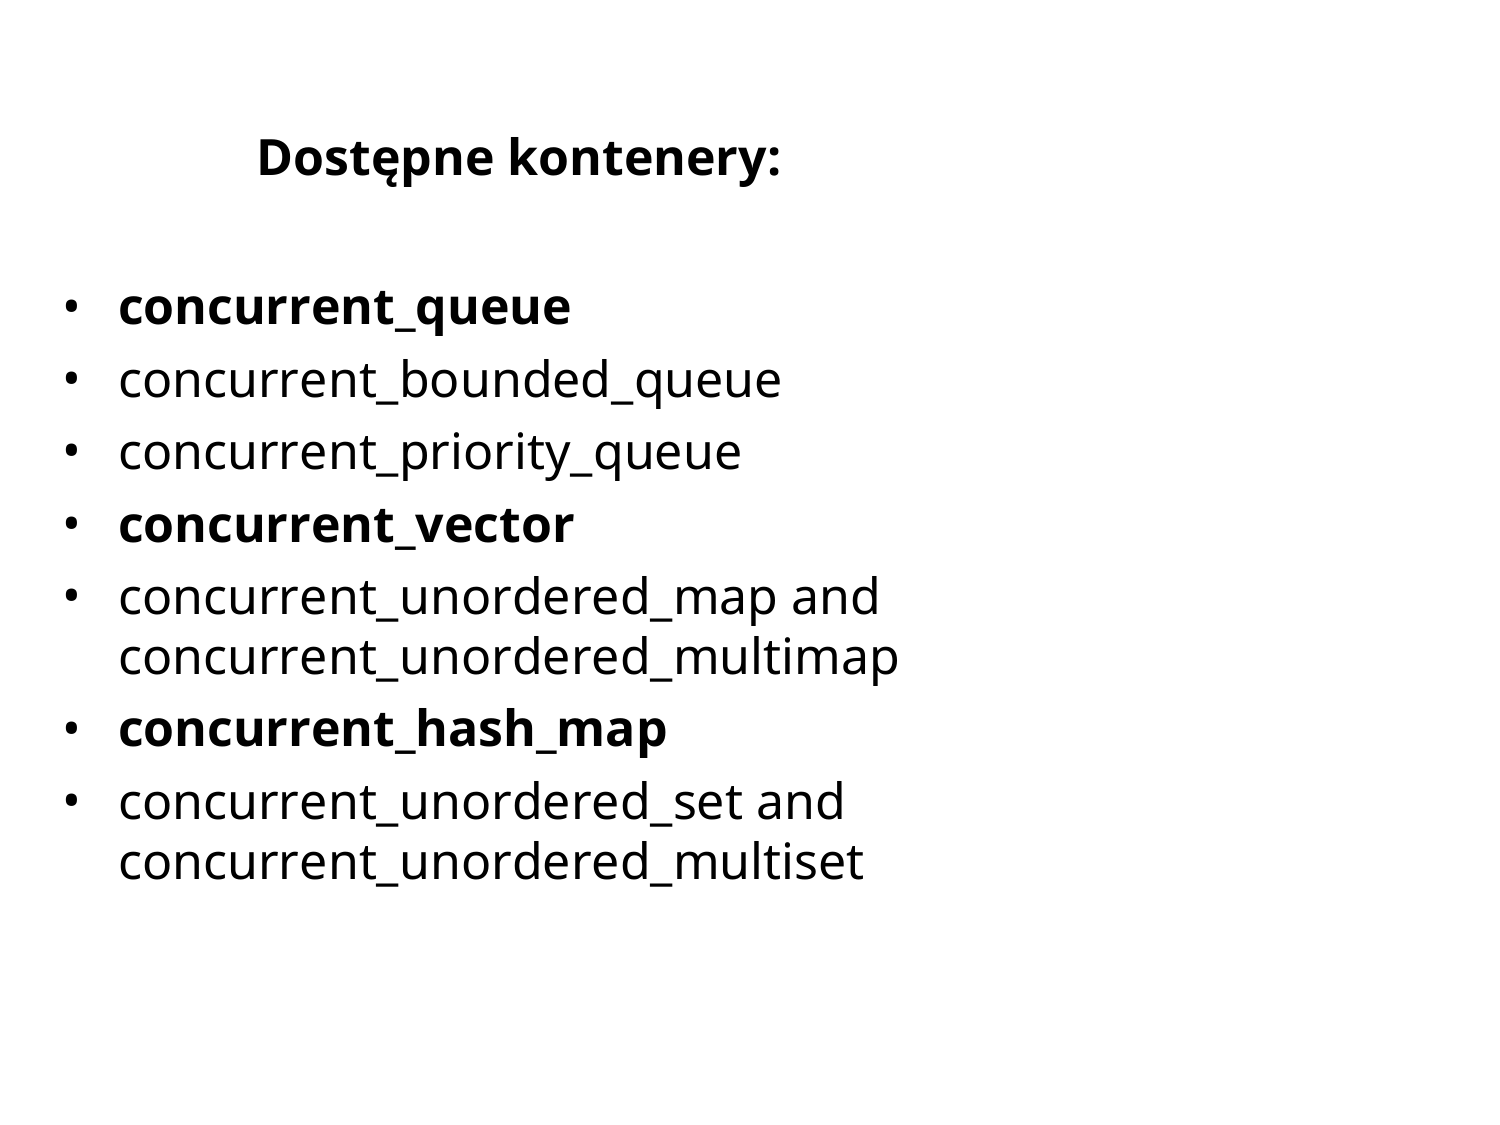

# Dostępne kontenery:
concurrent_queue
concurrent_bounded_queue
concurrent_priority_queue
concurrent_vector
concurrent_unordered_map and concurrent_unordered_multimap
concurrent_hash_map
concurrent_unordered_set and concurrent_unordered_multiset